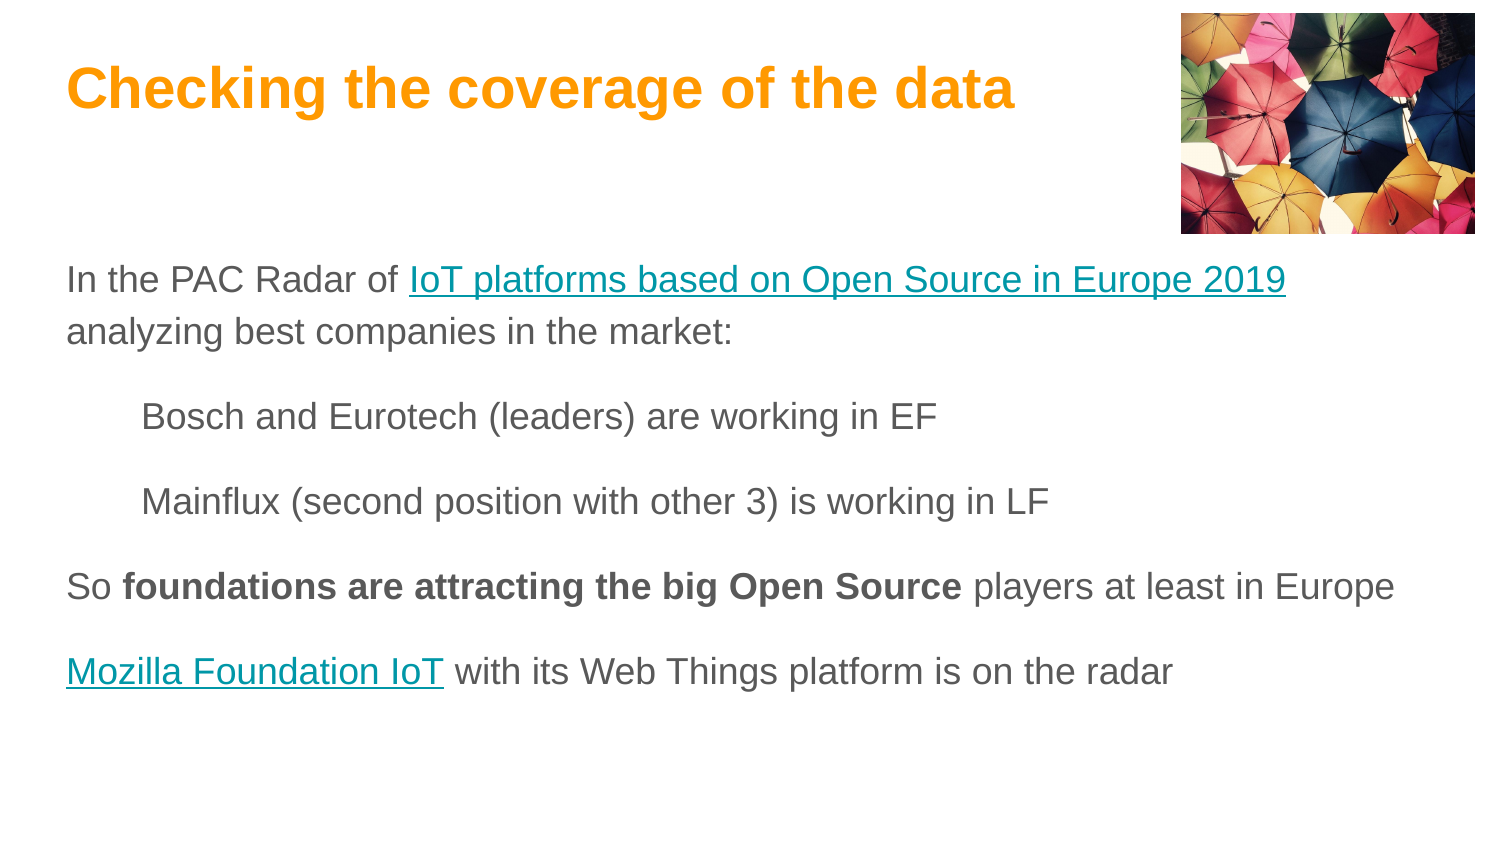

# Checking the coverage of the data
In the PAC Radar of IoT platforms based on Open Source in Europe 2019 analyzing best companies in the market:
Bosch and Eurotech (leaders) are working in EF
Mainflux (second position with other 3) is working in LF
So foundations are attracting the big Open Source players at least in Europe
Mozilla Foundation IoT with its Web Things platform is on the radar